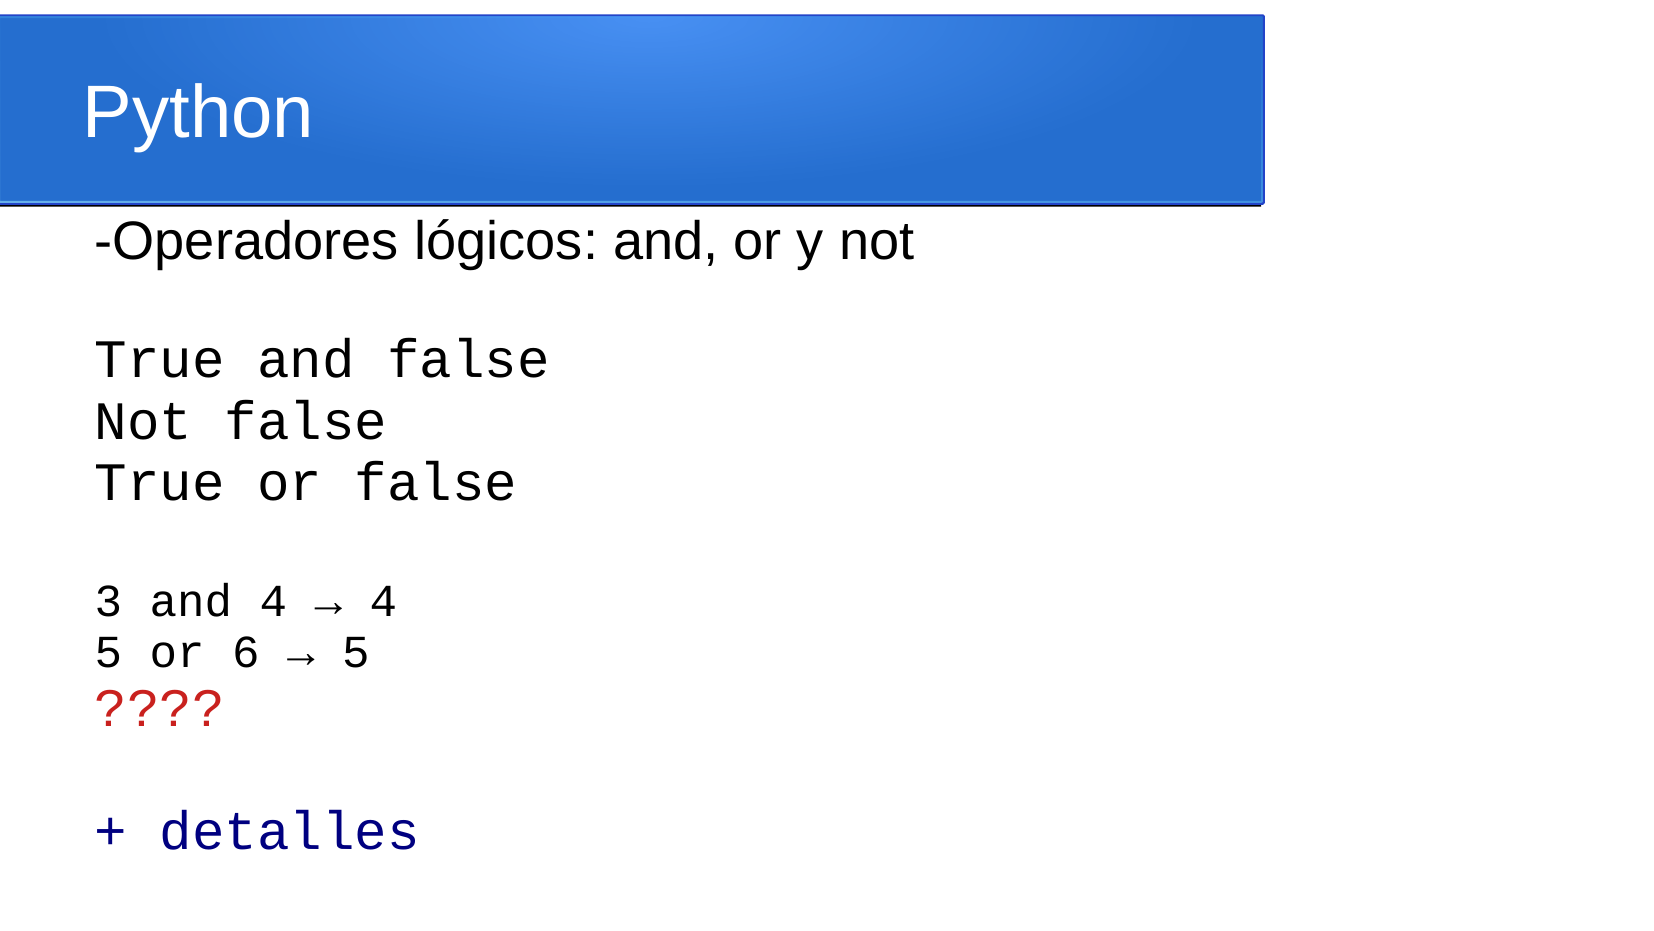

# Python
-Operadores lógicos: and, or y not
True and false
Not false
True or false
3 and 4 → 4
5 or 6 → 5
????
+ detalles